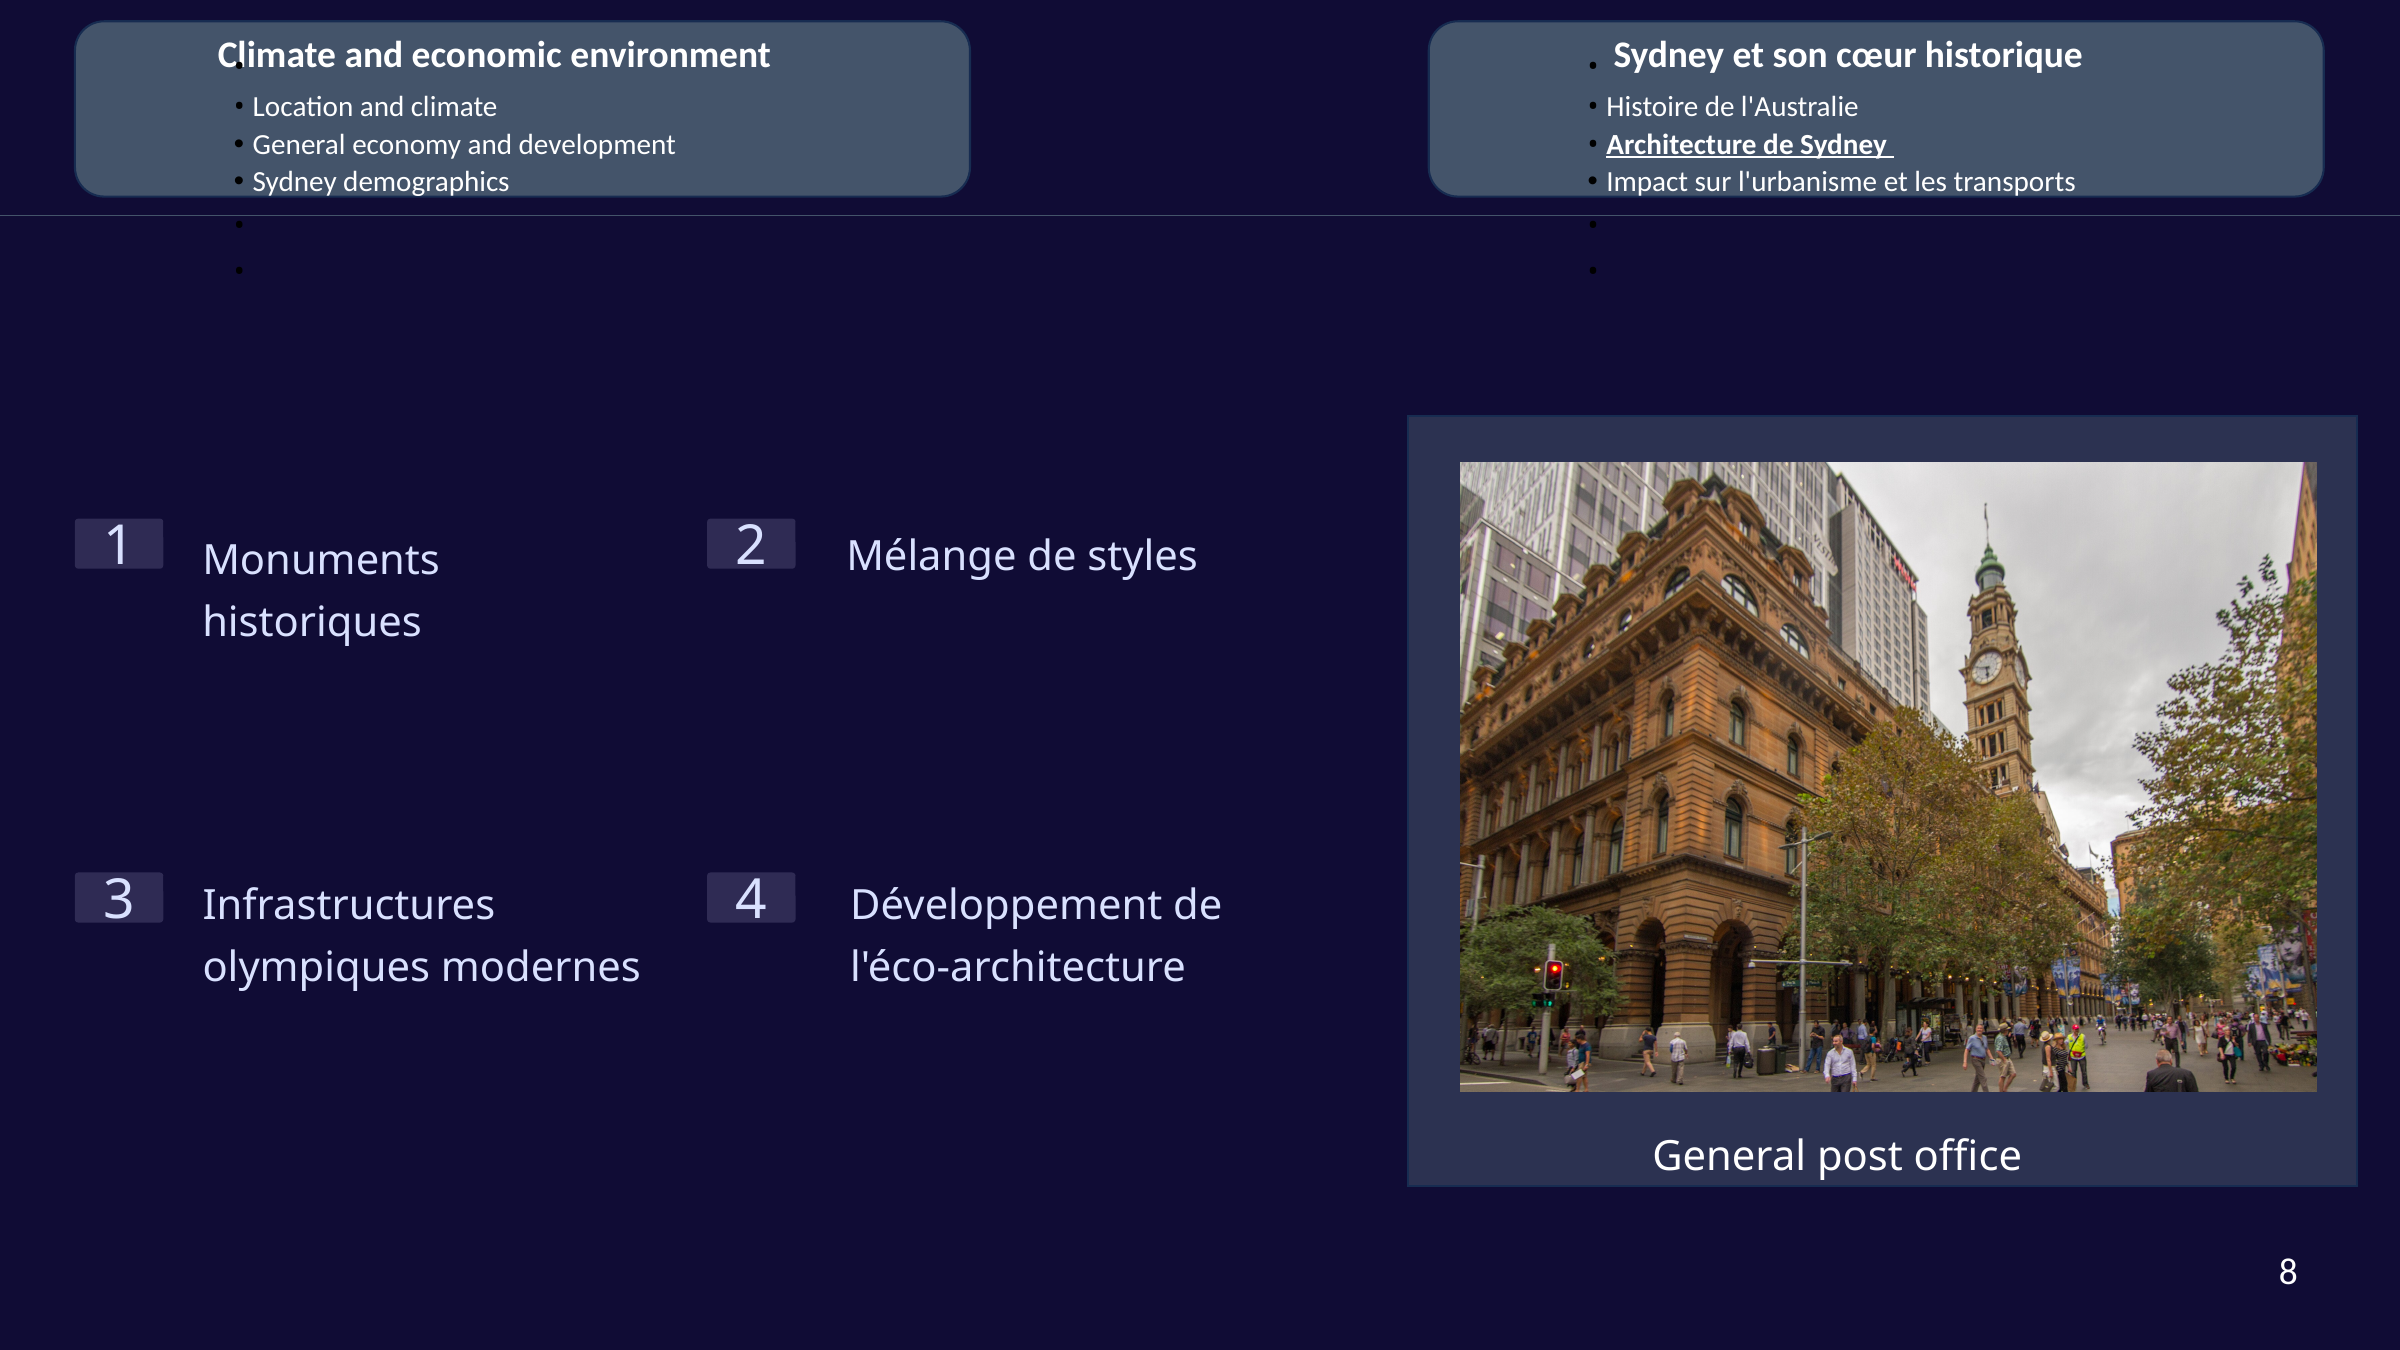

Climate and economic environment
Sydney et son cœur historique
Location and climate
General economy and development
Sydney demographics
Histoire de l'Australie
Architecture de Sydney
Impact sur l'urbanisme et les transports
mar
Mélange de styles
Monuments historiques
1
2
Infrastructures olympiques modernes
Développement de l'éco-architecture
3
4
General post office
8